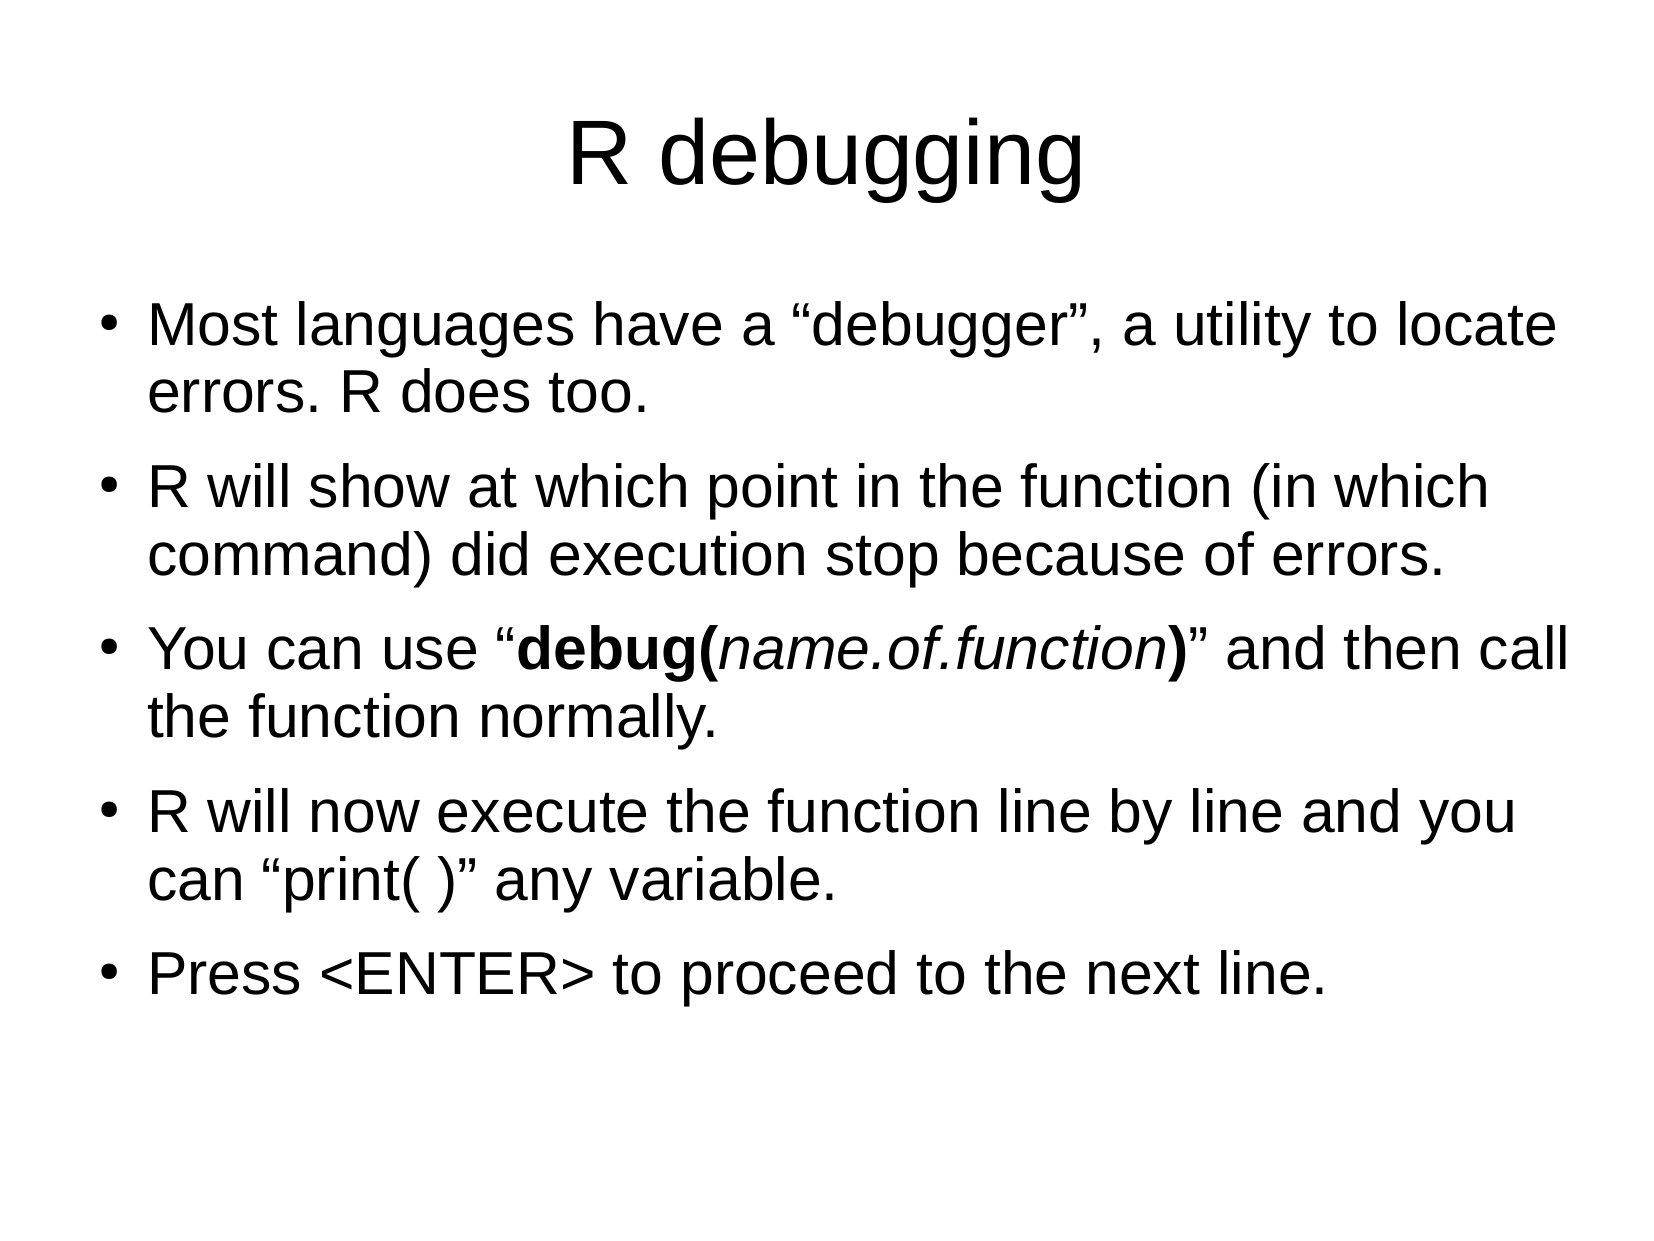

# R debugging
Most languages have a “debugger”, a utility to locate errors. R does too.
R will show at which point in the function (in which command) did execution stop because of errors.
You can use “debug(name.of.function)” and then call the function normally.
R will now execute the function line by line and you can “print( )” any variable.
Press <ENTER> to proceed to the next line.